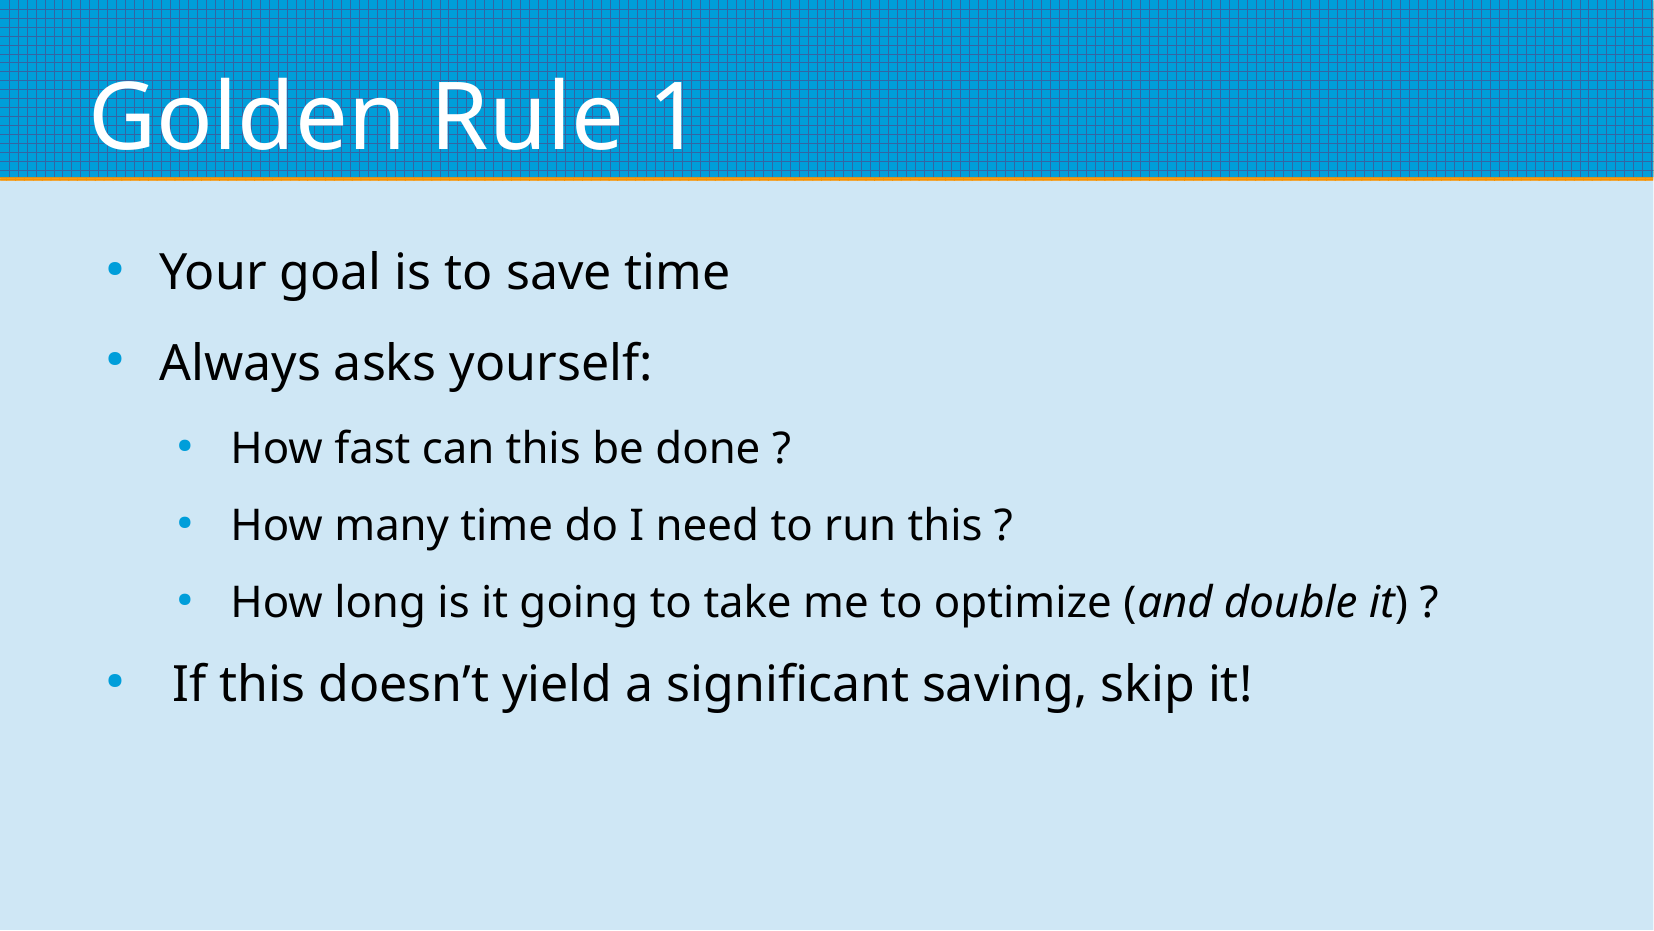

# Golden Rule 1
Your goal is to save time
Always asks yourself:
How fast can this be done ?
How many time do I need to run this ?
How long is it going to take me to optimize (and double it) ?
 If this doesn’t yield a significant saving, skip it!